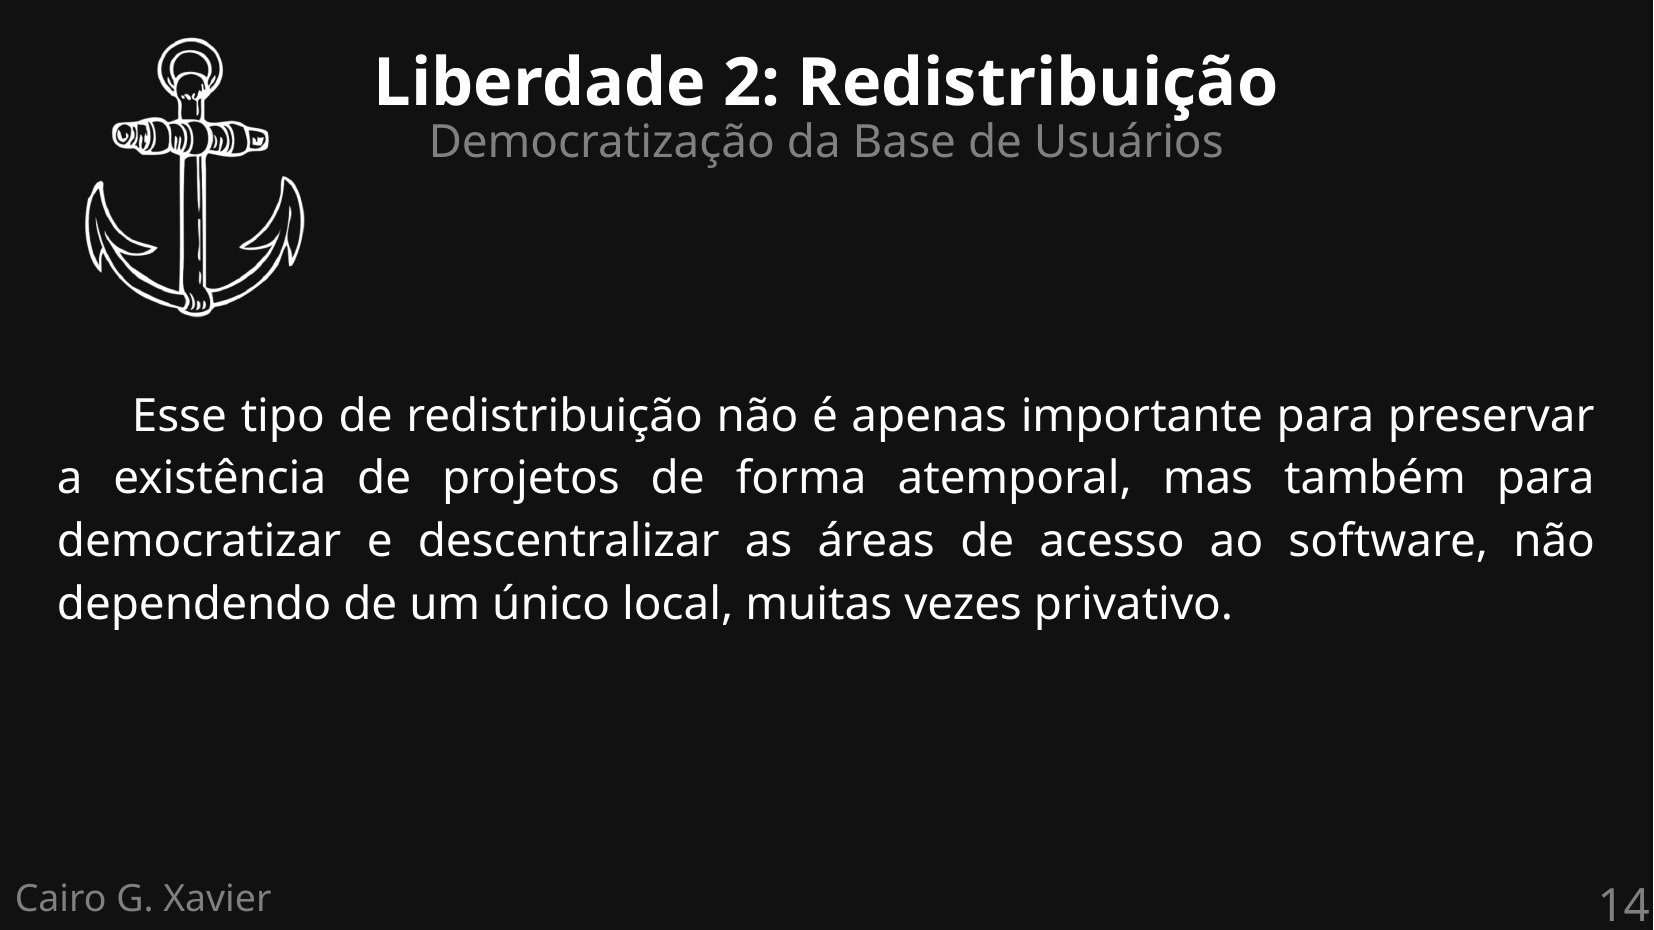

Liberdade 2: Redistribuição
Democratização da Base de Usuários
	Esse tipo de redistribuição não é apenas importante para preservar a existência de projetos de forma atemporal, mas também para democratizar e descentralizar as áreas de acesso ao software, não dependendo de um único local, muitas vezes privativo.
Cairo G. Xavier